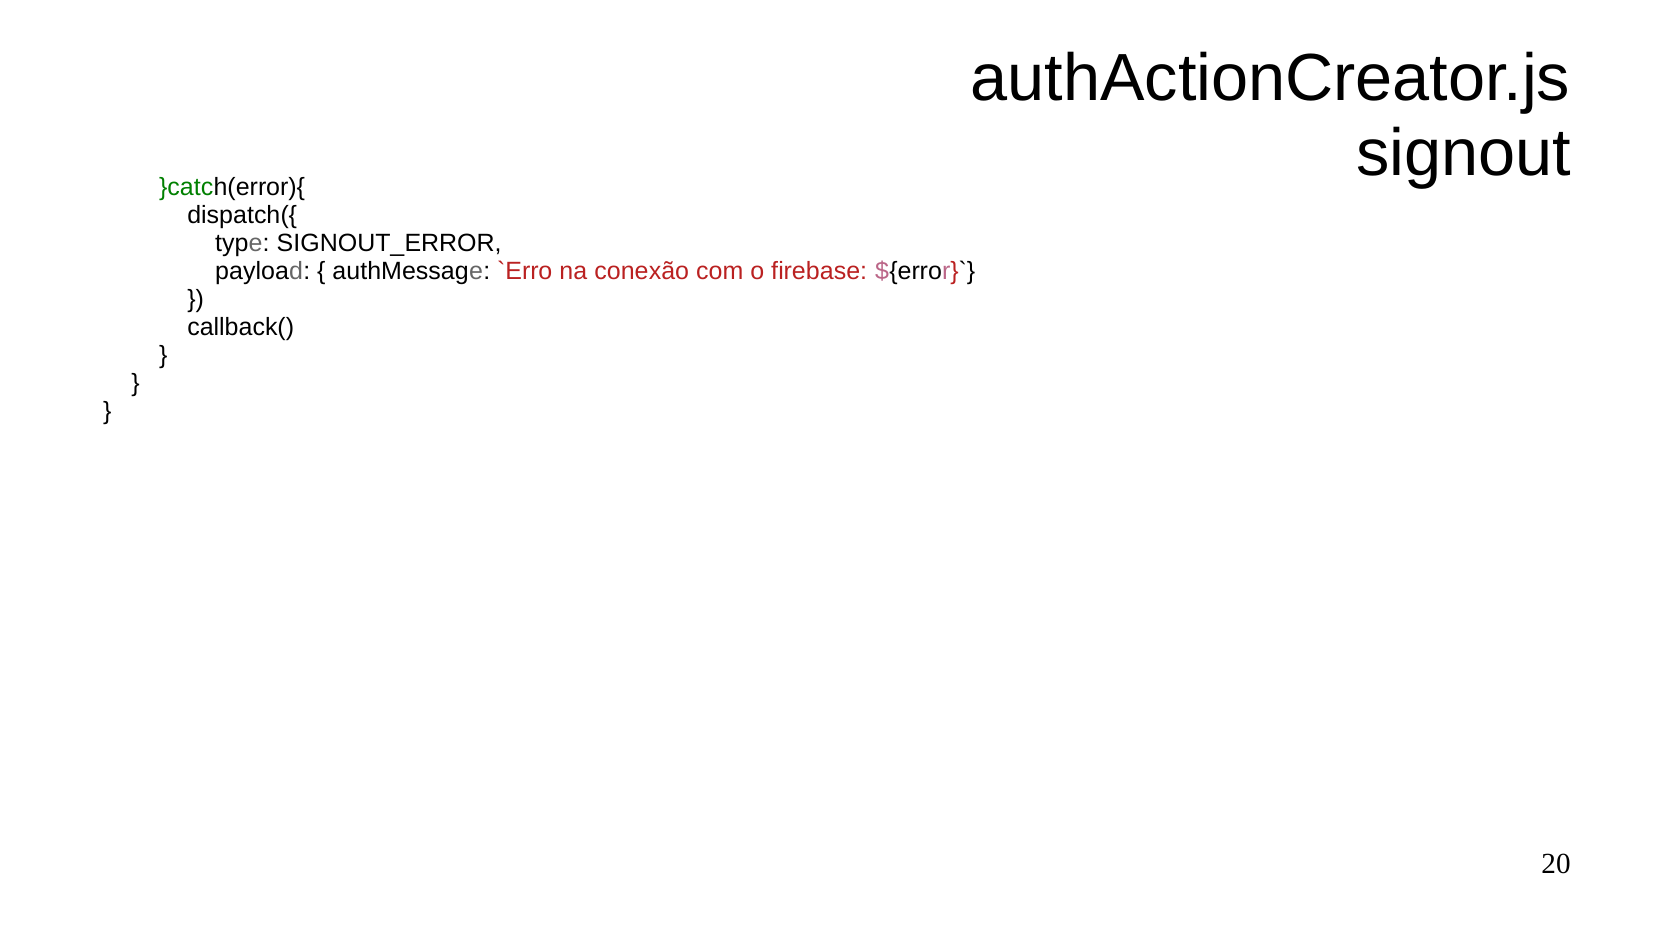

# authActionCreator.js signout
 }catch(error){
 dispatch({
 type: SIGNOUT_ERROR,
 payload: { authMessage: `Erro na conexão com o firebase: ${error}`}
 })
 callback()
 }
 }
}
20